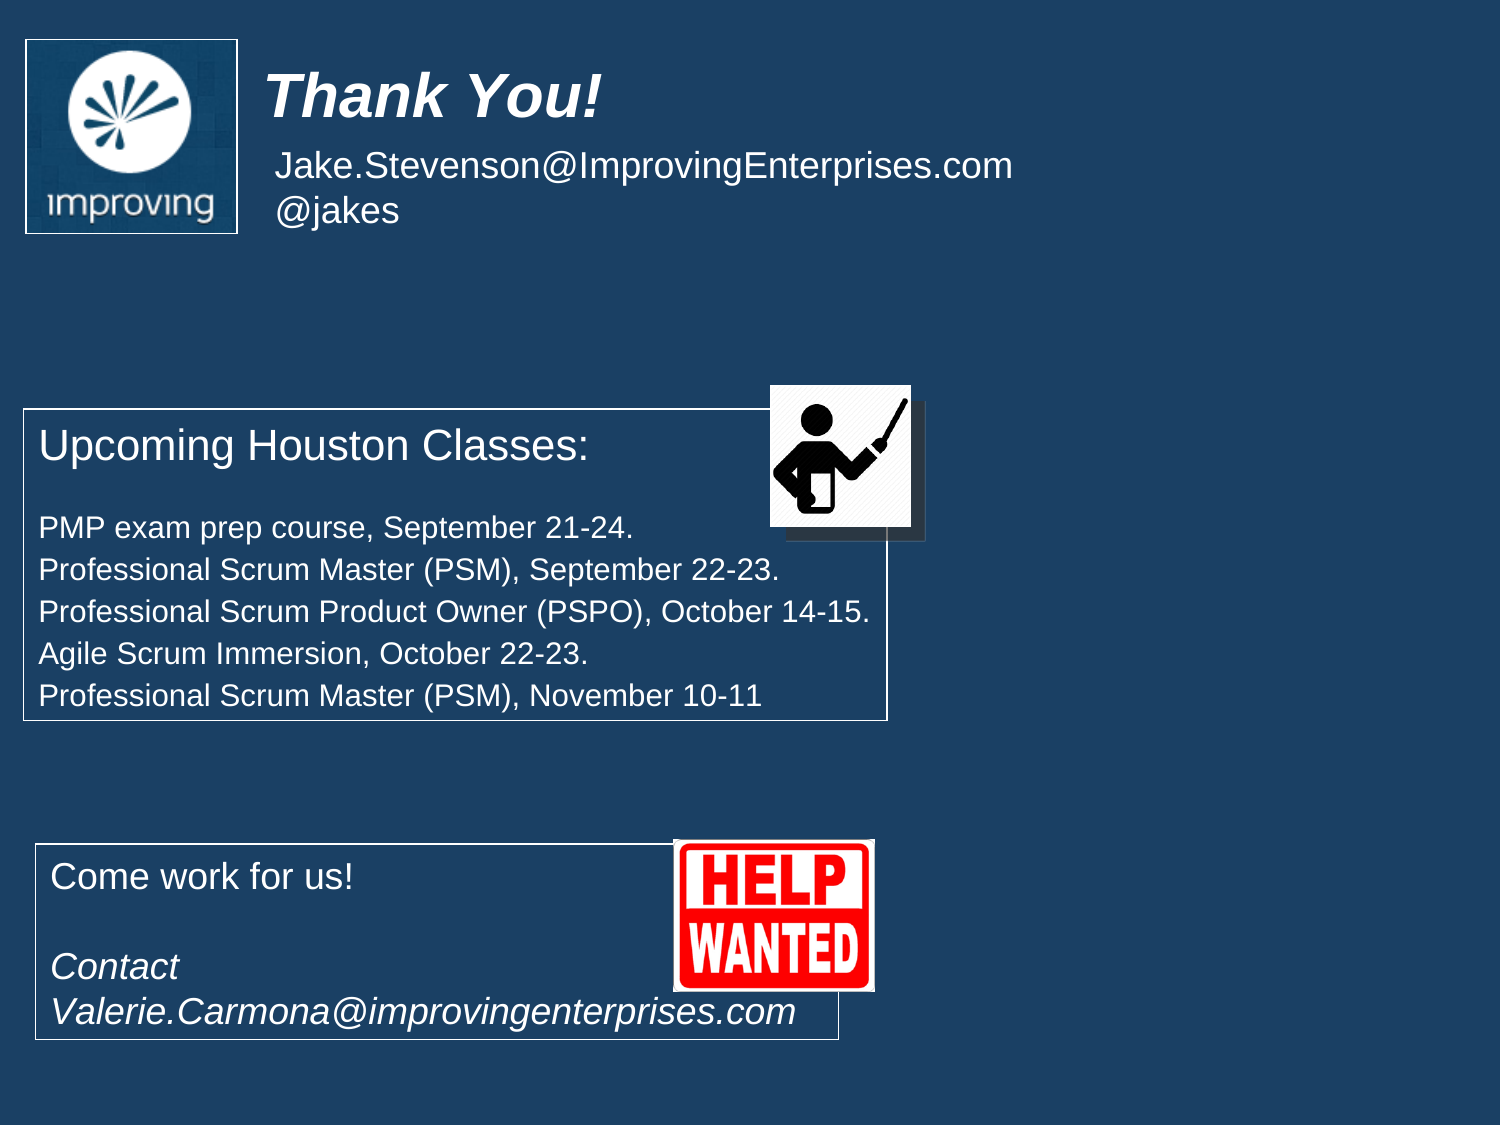

Thank You!
Jake.Stevenson@ImprovingEnterprises.com
@jakes
Upcoming Houston Classes:
PMP exam prep course, September 21-24.
Professional Scrum Master (PSM), September 22-23.
Professional Scrum Product Owner (PSPO), October 14-15.
Agile Scrum Immersion, October 22-23.
Professional Scrum Master (PSM), November 10-11
Come work for us!
Contact Valerie.Carmona@improvingenterprises.com